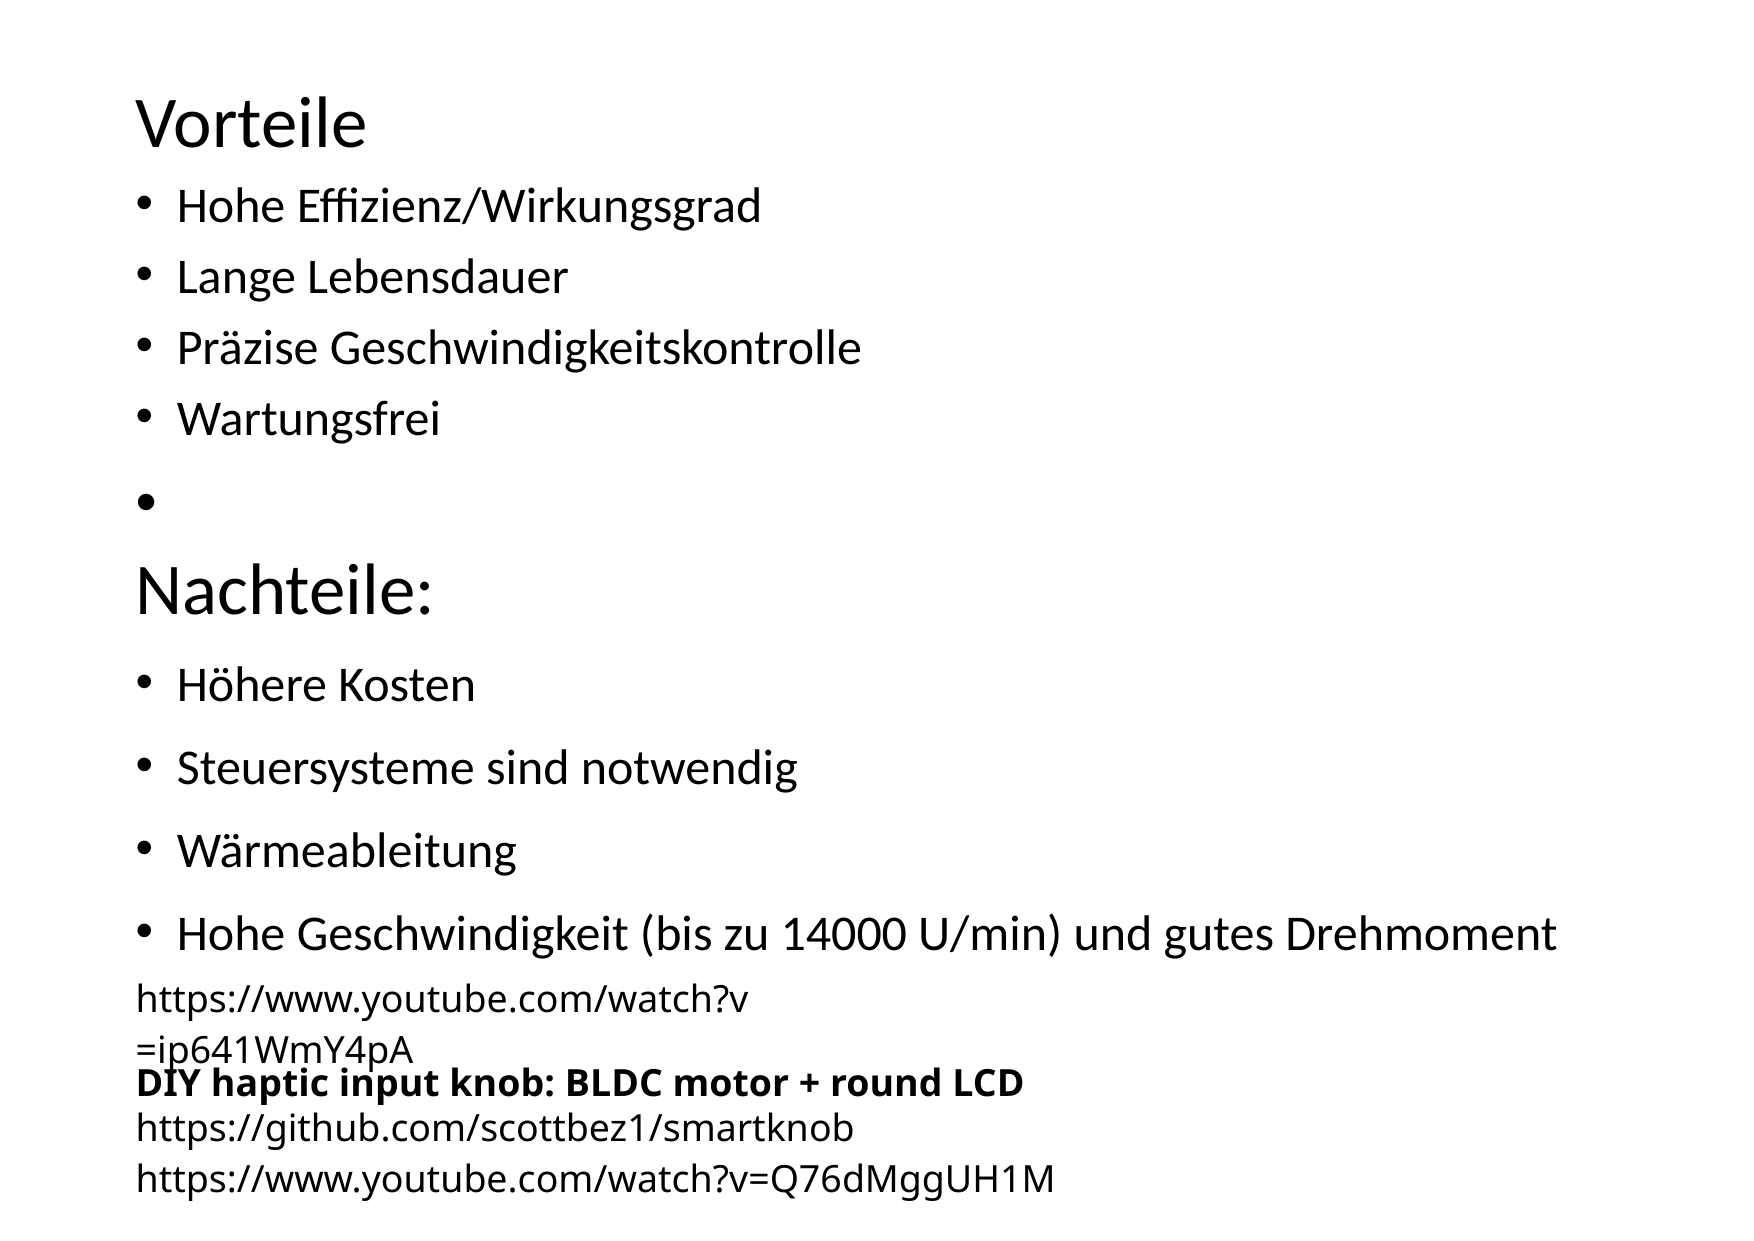

# Vorteile
Hohe Effizienz/Wirkungsgrad
Lange Lebensdauer
Präzise Geschwindigkeitskontrolle
Wartungsfrei
Nachteile:
Höhere Kosten
Steuersysteme sind notwendig
Wärmeableitung
Hohe Geschwindigkeit (bis zu 14000 U/min) und gutes Drehmoment
https://www.youtube.com/watch?v=ip641WmY4pA
DIY haptic input knob: BLDC motor + round LCD
https://github.com/scottbez1/smartknob
https://www.youtube.com/watch?v=Q76dMggUH1M